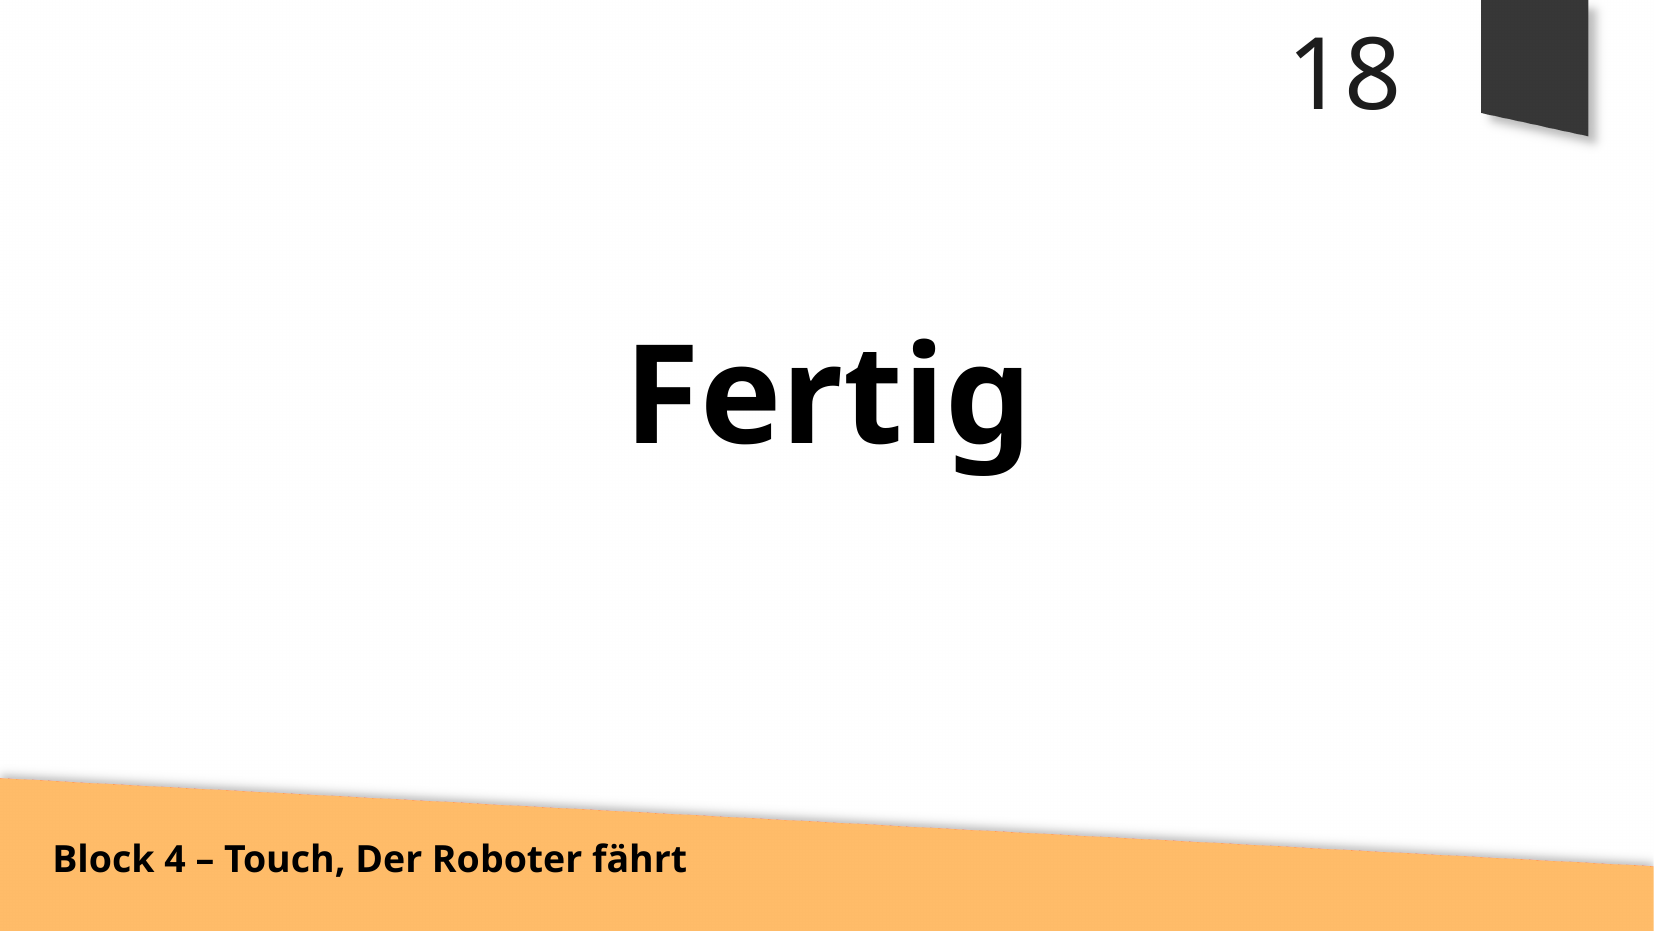

# Fertig
Block 4 – Touch, Der Roboter fährt